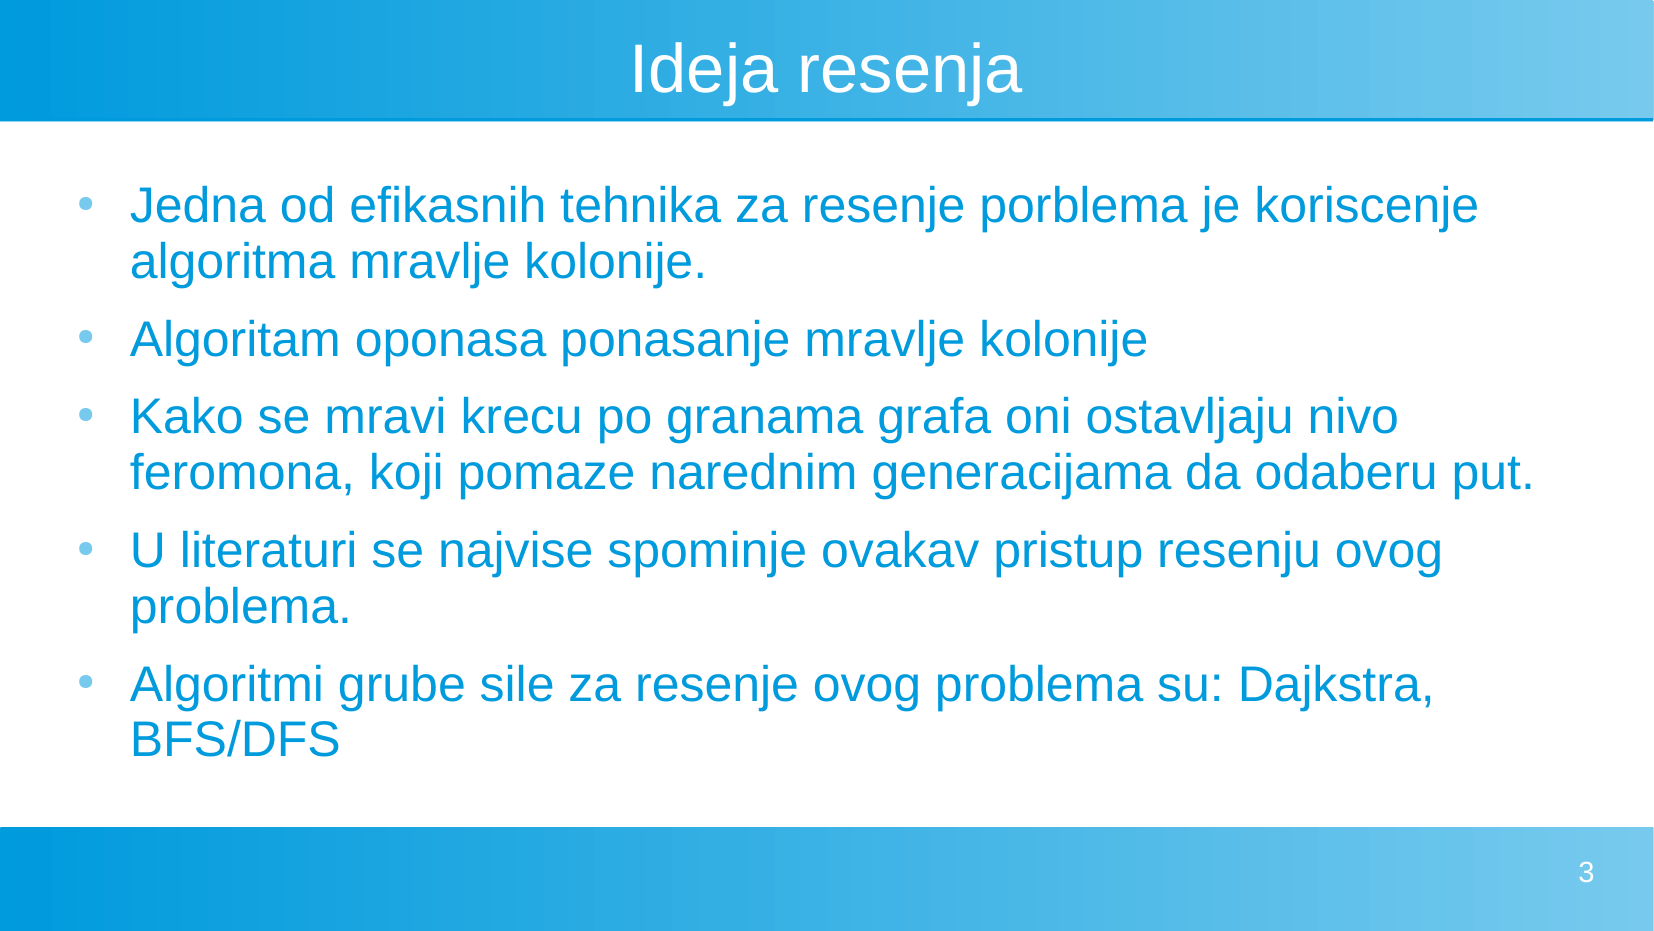

# Ideja resenja
Jedna od efikasnih tehnika za resenje porblema je koriscenje algoritma mravlje kolonije.
Algoritam oponasa ponasanje mravlje kolonije
Kako se mravi krecu po granama grafa oni ostavljaju nivo feromona, koji pomaze narednim generacijama da odaberu put.
U literaturi se najvise spominje ovakav pristup resenju ovog problema.
Algoritmi grube sile za resenje ovog problema su: Dajkstra, BFS/DFS
3